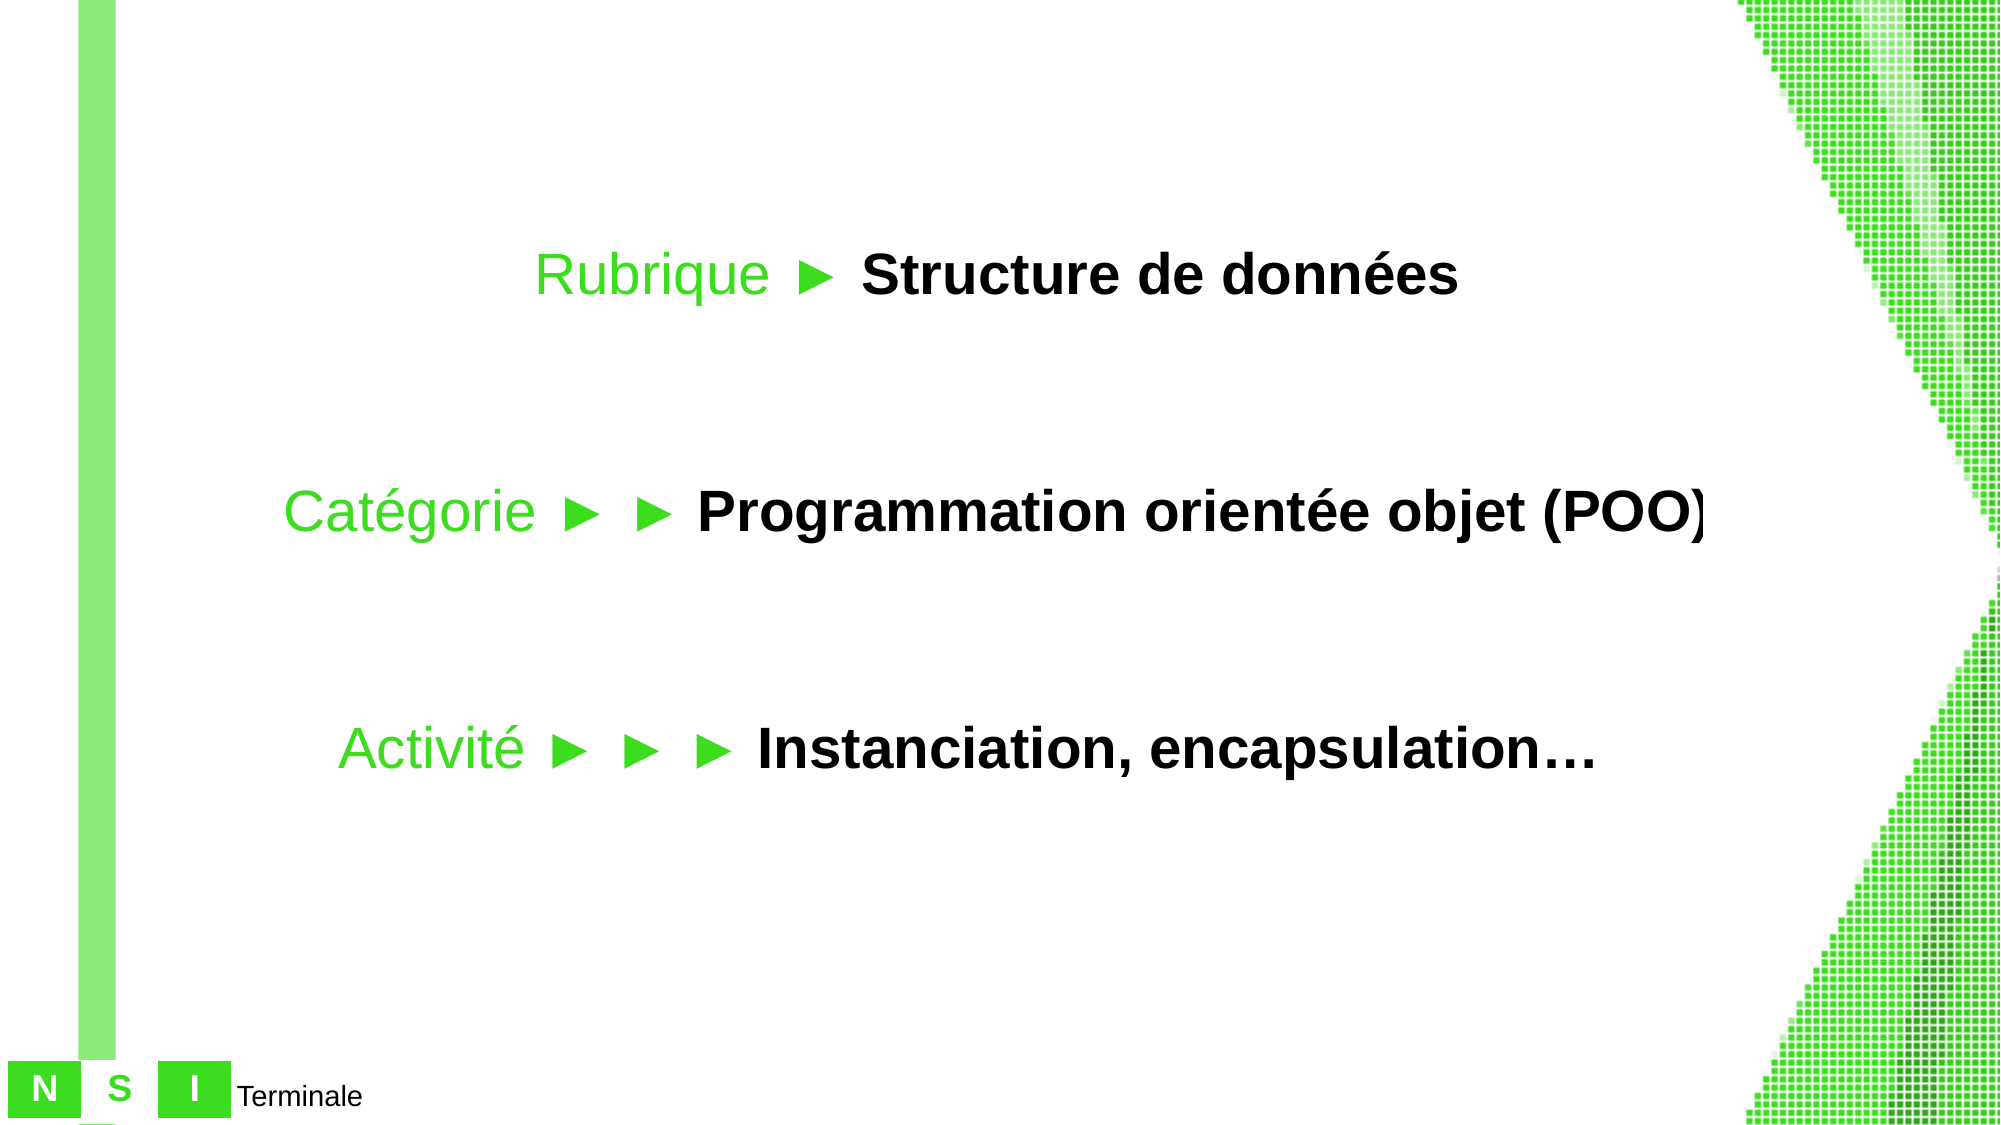

Rubrique ► Structure de données
Catégorie ► ► Programmation orientée objet (POO)
Activité ► ► ► Instanciation, encapsulation…
| N | S | I |
| --- | --- | --- |
Terminale